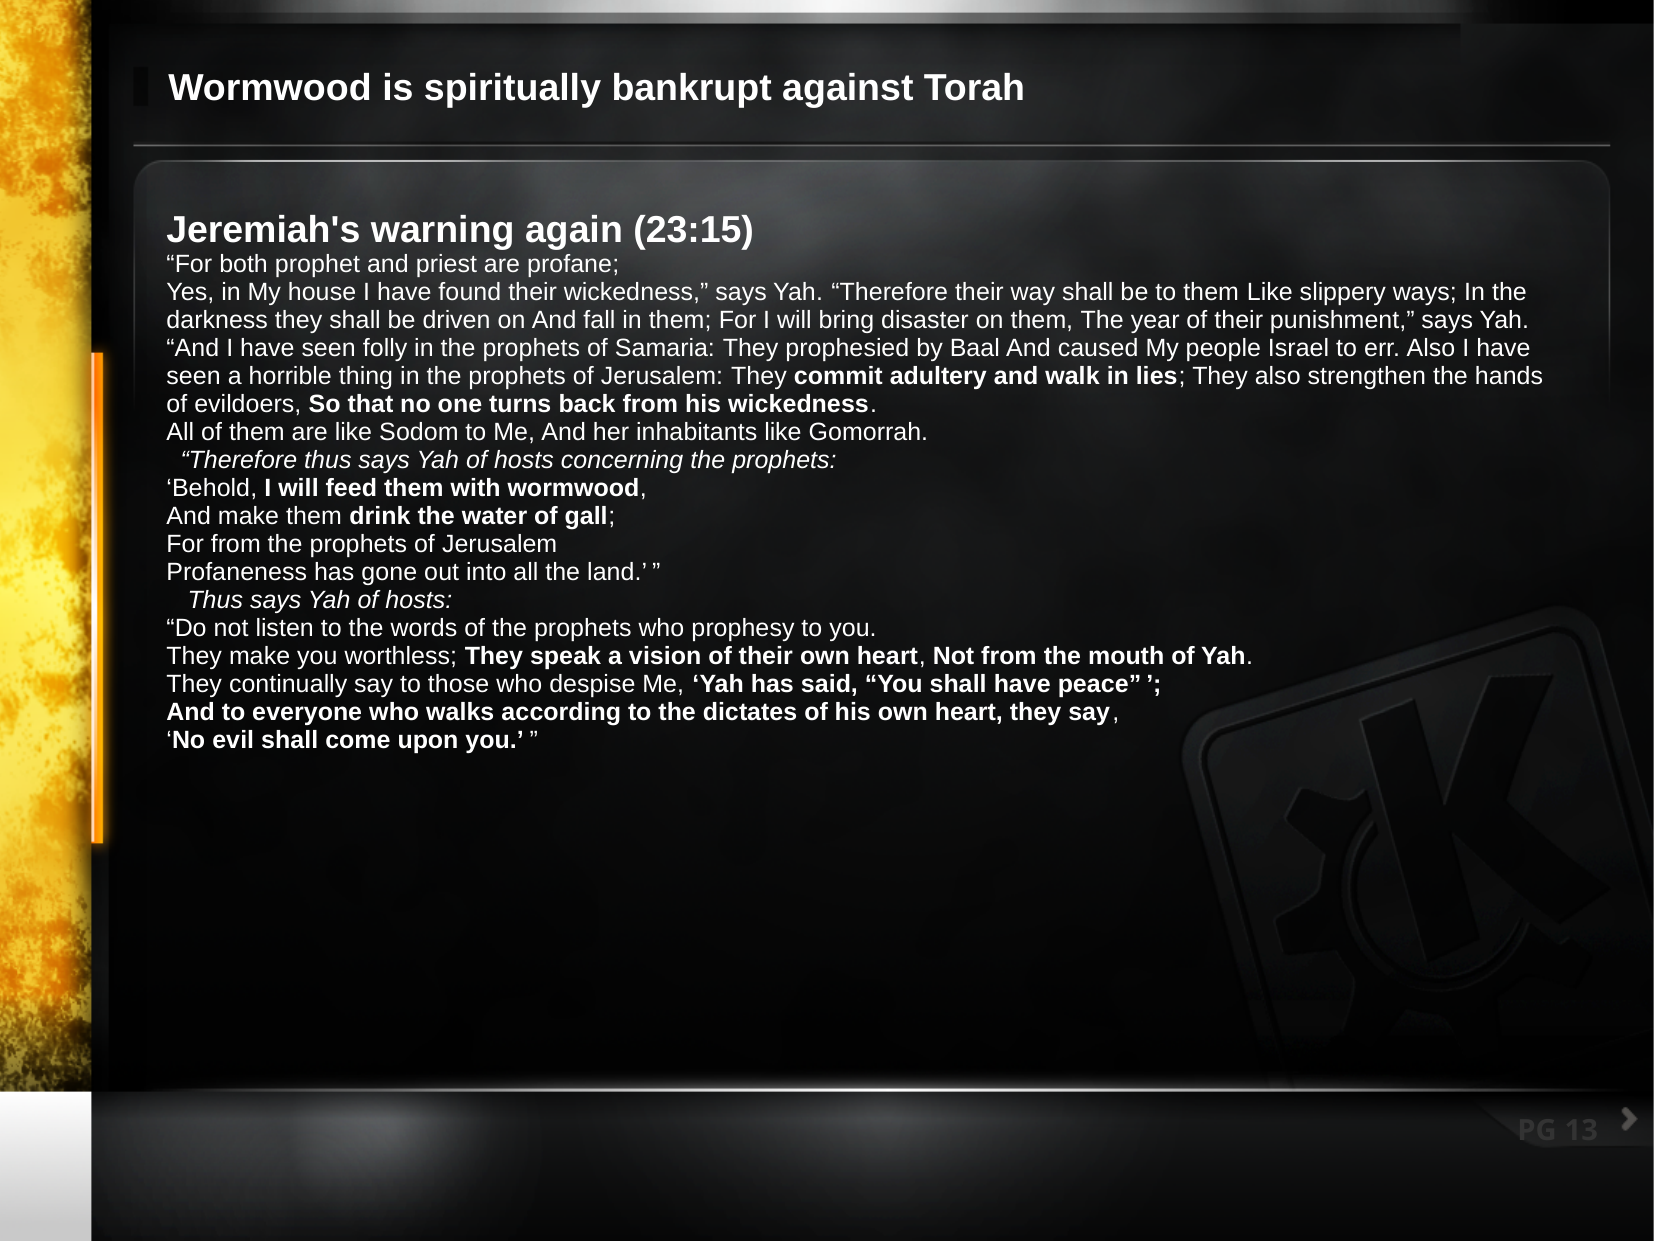

Wormwood is spiritually bankrupt against Torah
Jeremiah's warning again (23:15)
​​“For both prophet and priest are profane;
​​Yes, in My house I have found their wickedness,” says Yah. ​​“Therefore their way shall be to them ​​Like slippery ways; ​​In the darkness they shall be driven on ​​And fall in them; ​​For I will bring disaster on them, ​​The year of their punishment,” says Yah. ​​“And I have seen folly in the prophets of Samaria: ​​They prophesied by Baal ​​And caused My people Israel to err. ​​Also I have seen a horrible thing in the prophets of Jerusalem: ​​They commit adultery and walk in lies; ​​They also strengthen the hands of evildoers, ​​So that no one turns back from his wickedness.
​​All of them are like Sodom to Me, ​​And her inhabitants like Gomorrah.​
 “Therefore thus says Yah of hosts concerning the prophets:
​​‘​Behold, I will feed them with wormwood,
​​And make them drink the water of gall;
​​For from the prophets of Jerusalem
​​Profaneness has gone out into all the land.’ ”
 Thus says Yah of hosts:​
​​“Do not listen to the words of the prophets who prophesy to you.
​​They make you worthless; ​​They speak a vision of their own heart, ​​Not from the mouth of Yah.
​​They continually say to those who despise Me, ​‘Yah has said, “You shall have peace” ’;
​​And to everyone who walks according to the dictates of his own heart, they say,
​‘​No evil shall come upon you.’ ”